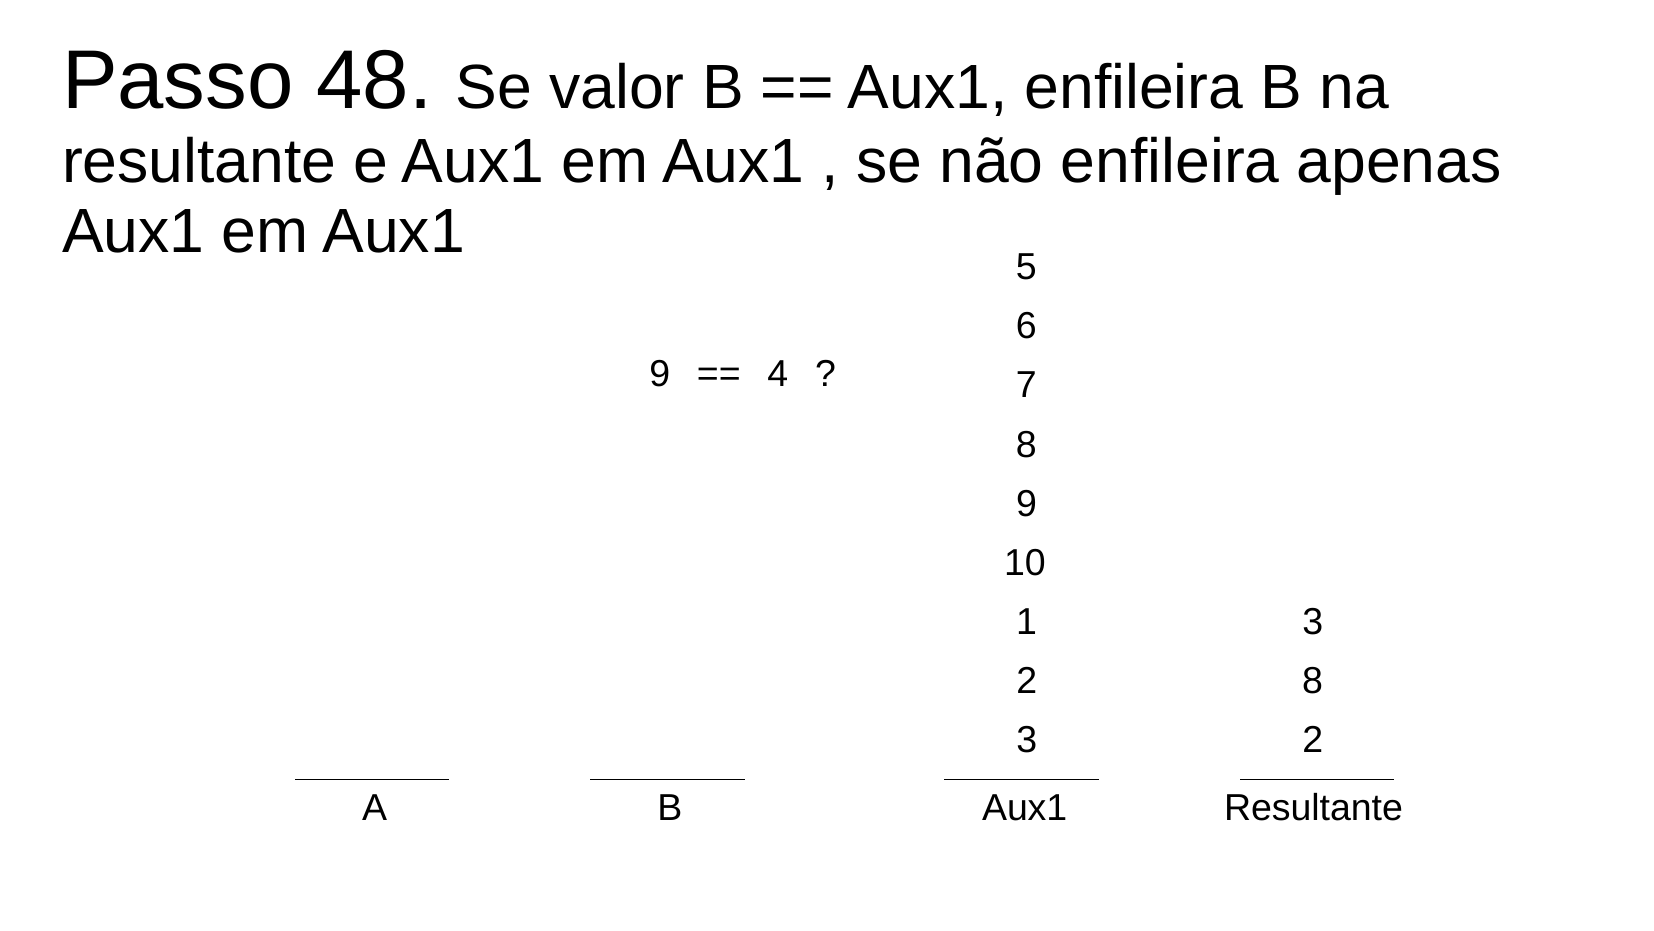

Passo 48. Se valor B == Aux1, enfileira B na resultante e Aux1 em Aux1 , se não enfileira apenas Aux1 em Aux1
5
6
9
==
4
?
7
8
9
10
1
3
2
8
3
2
A
B
Aux1
Resultante